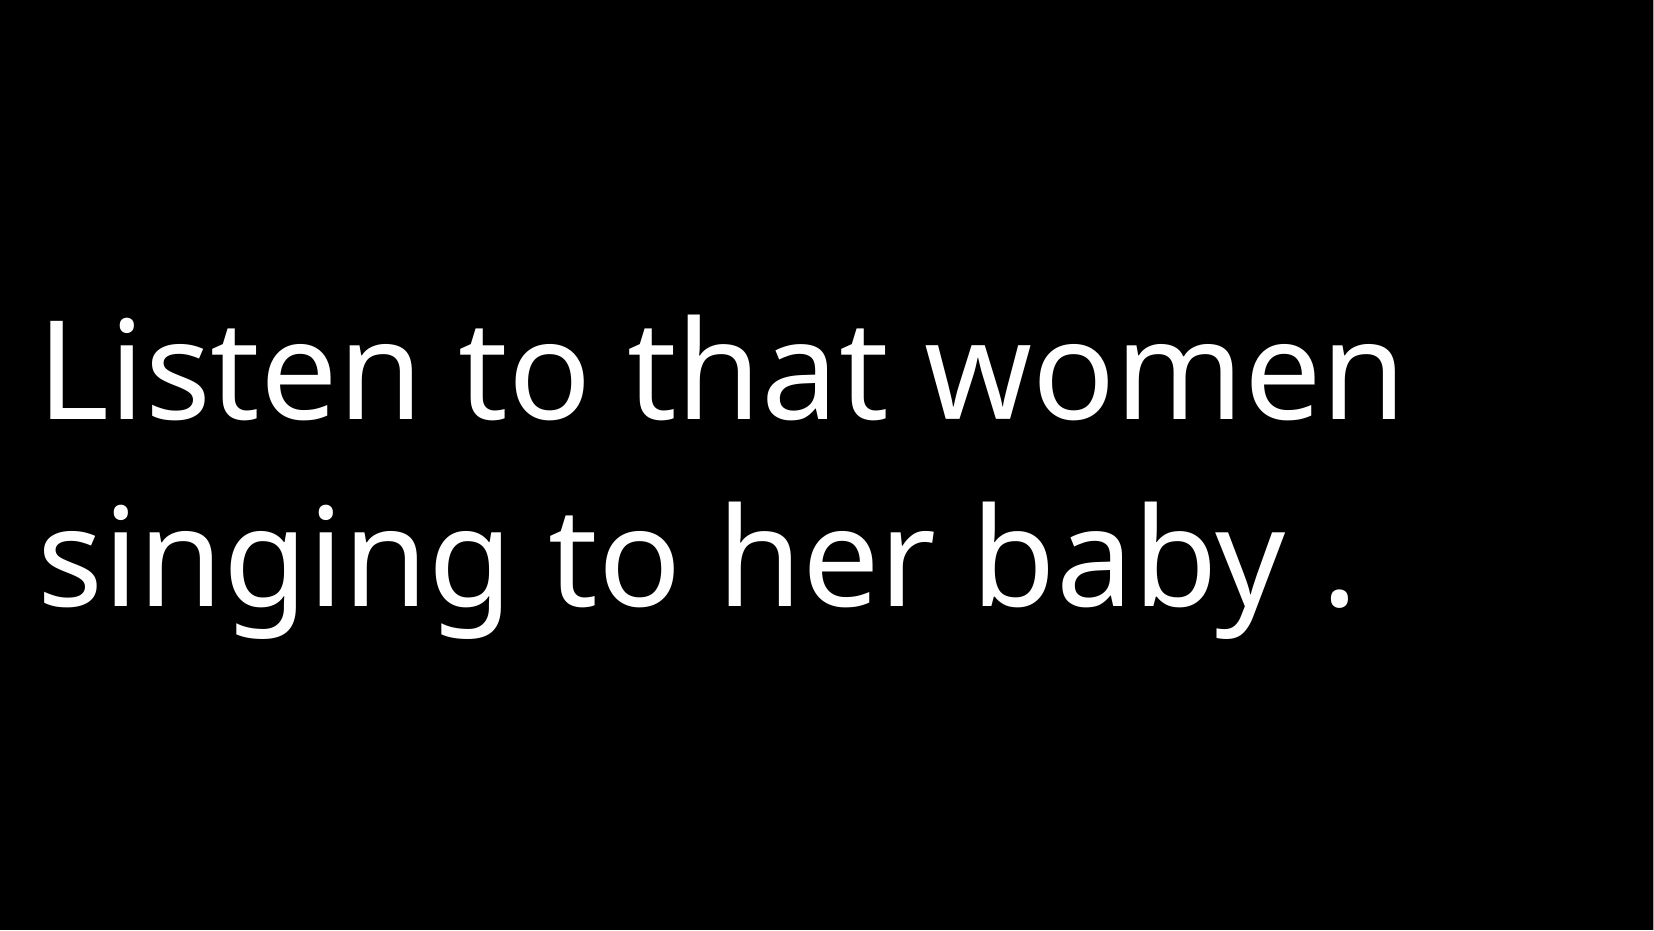

# Listen to that women singing to her baby .